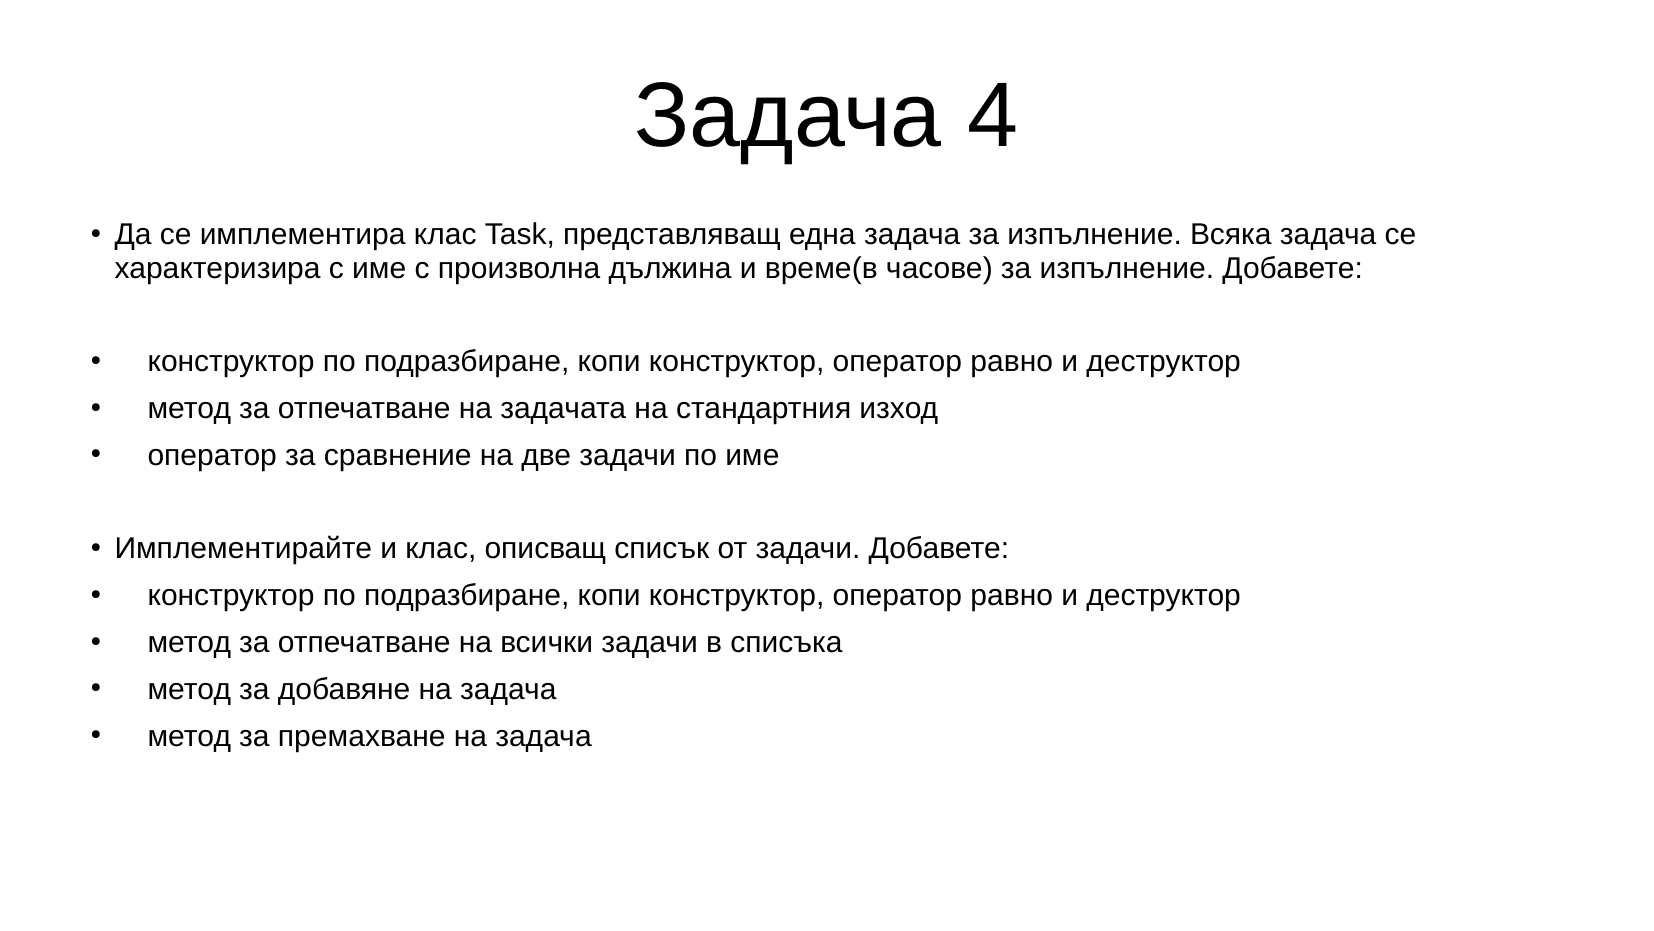

# Задача 4
Да се имплементира клас Task, представляващ една задача за изпълнение. Всяка задача се характеризира с име с произволна дължина и време(в часове) за изпълнение. Добавете:
 конструктор по подразбиране, копи конструктор, оператор равно и деструктор
 метод за отпечатване на задачата на стандартния изход
 оператор за сравнение на две задачи по име
Имплементирайте и клас, описващ списък от задачи. Добавете:
 конструктор по подразбиране, копи конструктор, оператор равно и деструктор
 метод за отпечатване на всички задачи в списъка
 метод за добавяне на задача
 метод за премахване на задача